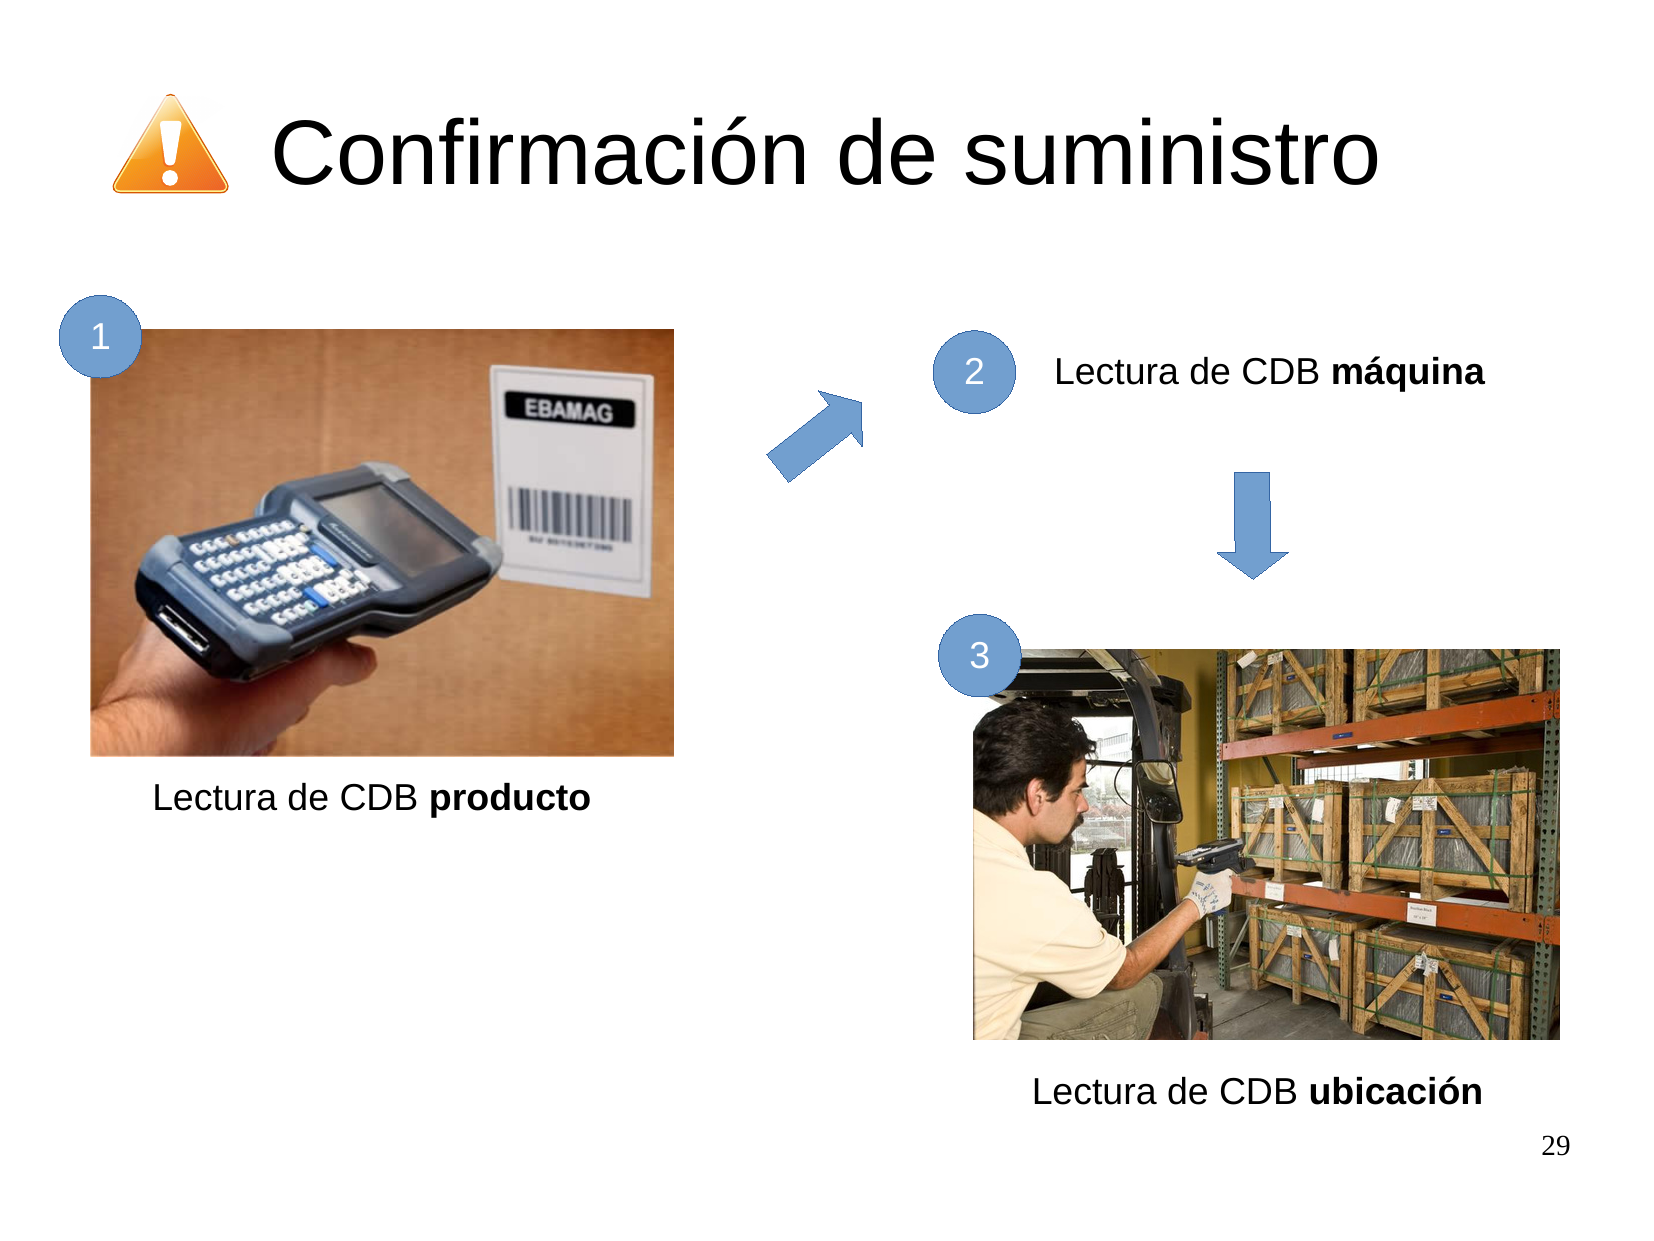

# Confirmación de suministro
1
2
Lectura de CDB máquina
3
Lectura de CDB producto
Lectura de CDB ubicación
29